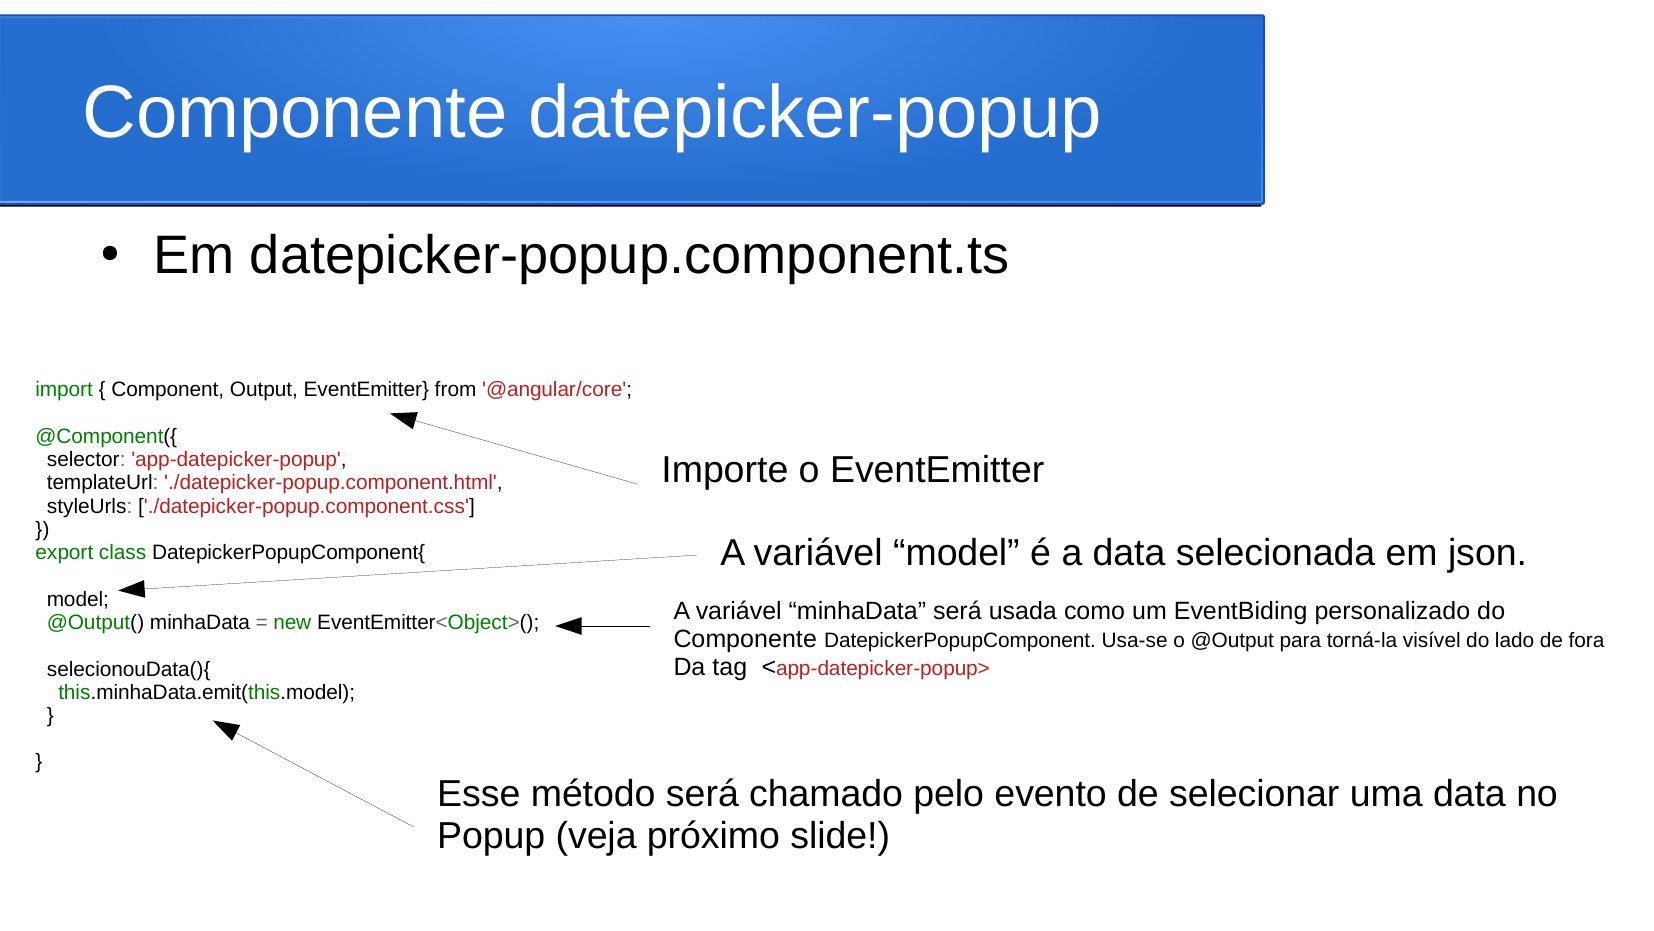

# Componente datepicker-popup
Em datepicker-popup.component.ts
import { Component, Output, EventEmitter} from '@angular/core';
@Component({
 selector: 'app-datepicker-popup',
 templateUrl: './datepicker-popup.component.html',
 styleUrls: ['./datepicker-popup.component.css']
})
export class DatepickerPopupComponent{
 model;
 @Output() minhaData = new EventEmitter<Object>();
 selecionouData(){
 this.minhaData.emit(this.model);
 }
}
Importe o EventEmitter
A variável “model” é a data selecionada em json.
A variável “minhaData” será usada como um EventBiding personalizado do
Componente DatepickerPopupComponent. Usa-se o @Output para torná-la visível do lado de fora
Da tag <app-datepicker-popup>
Esse método será chamado pelo evento de selecionar uma data no
Popup (veja próximo slide!)